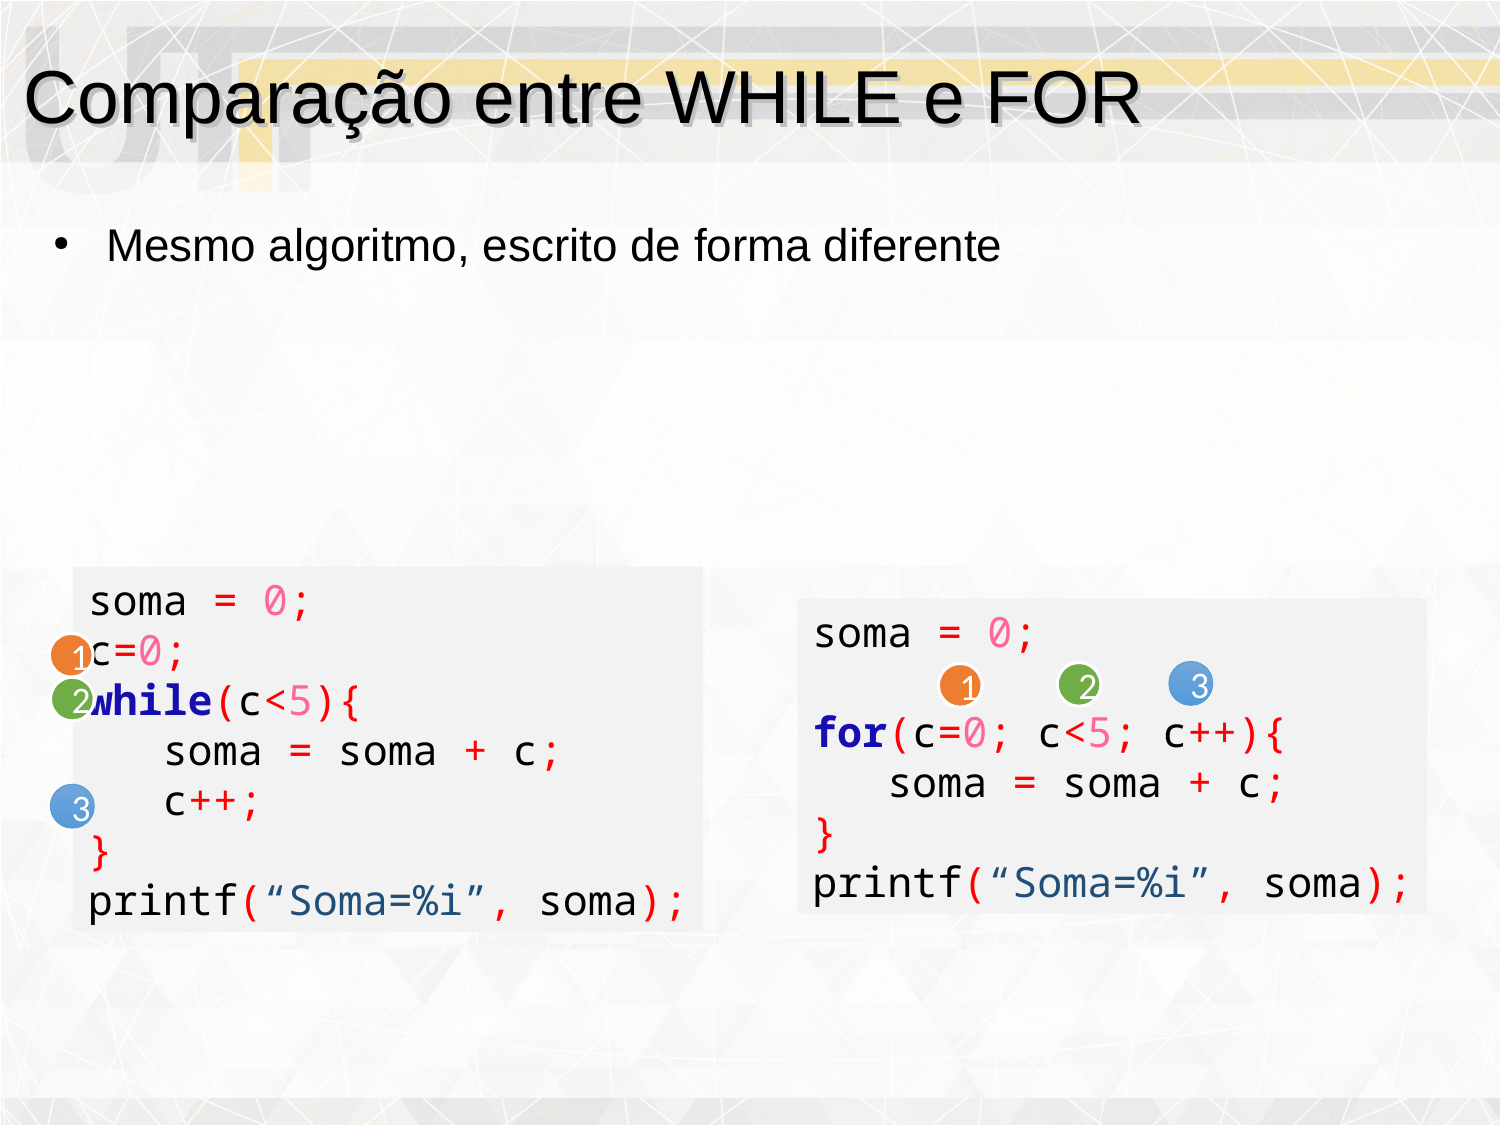

# Comparação entre WHILE e FOR
Mesmo algoritmo, escrito de forma diferente
soma = 0;
c=0;
while(c<5){
 soma = soma + c;
 c++;
}
printf(“Soma=%i”, soma);
soma = 0;
for(c=0; c<5; c++){
 soma = soma + c;
}
printf(“Soma=%i”, soma);
1
3
2
1
2
3